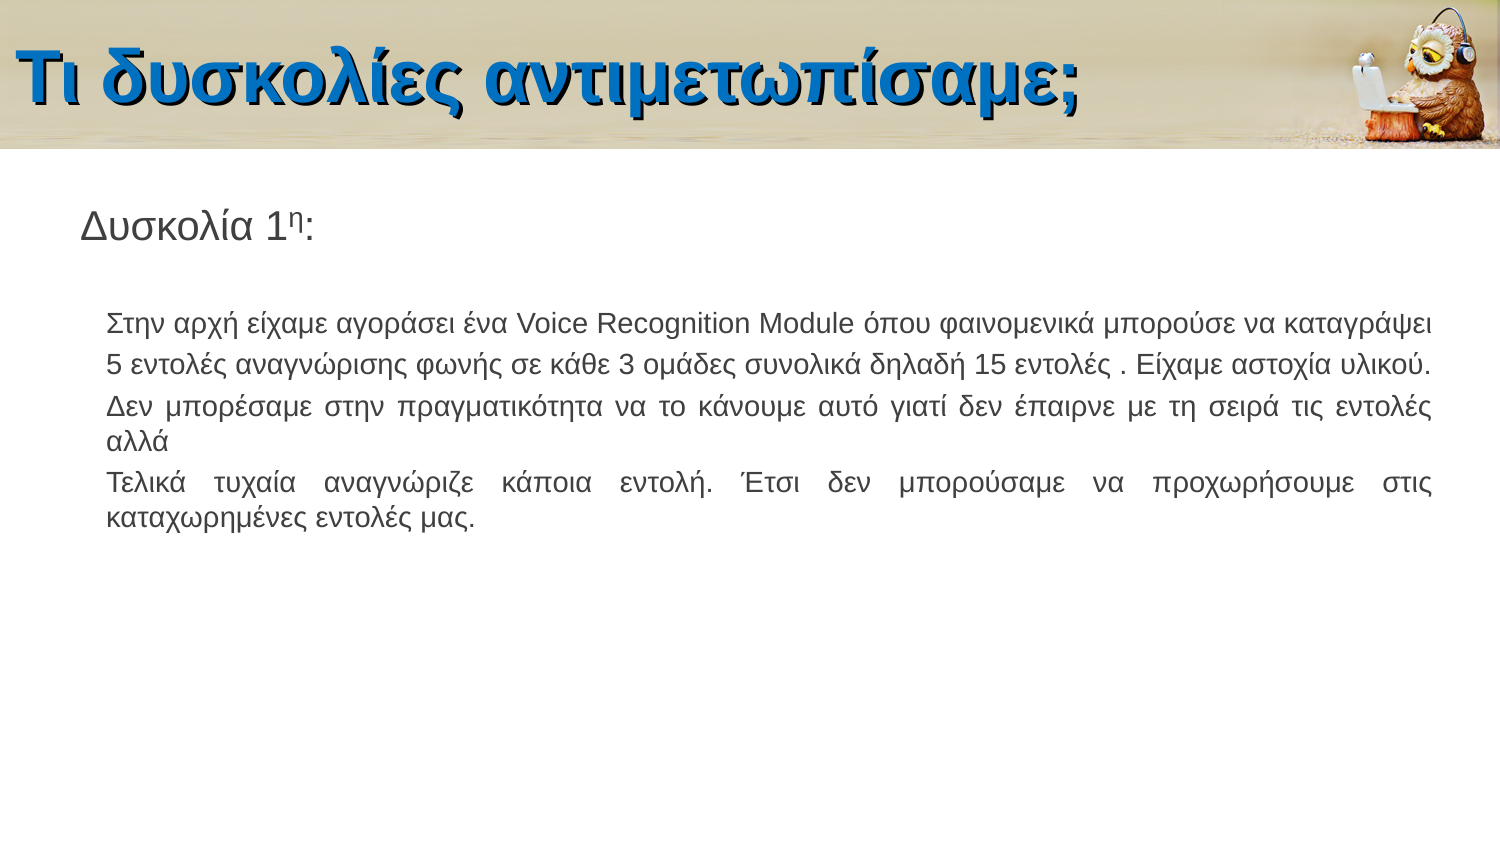

# Τι δυσκολίες αντιμετωπίσαμε;
Δυσκολία 1η:
Στην αρχή είχαμε αγοράσει ένα Voice Recognition Module όπου φαινομενικά μπορούσε να καταγράψει
5 εντολές αναγνώρισης φωνής σε κάθε 3 ομάδες συνολικά δηλαδή 15 εντολές . Είχαμε αστοχία υλικού.
Δεν μπορέσαμε στην πραγματικότητα να το κάνουμε αυτό γιατί δεν έπαιρνε με τη σειρά τις εντολές αλλά
Τελικά τυχαία αναγνώριζε κάποια εντολή. Έτσι δεν μπορούσαμε να προχωρήσουμε στις καταχωρημένες εντολές μας.